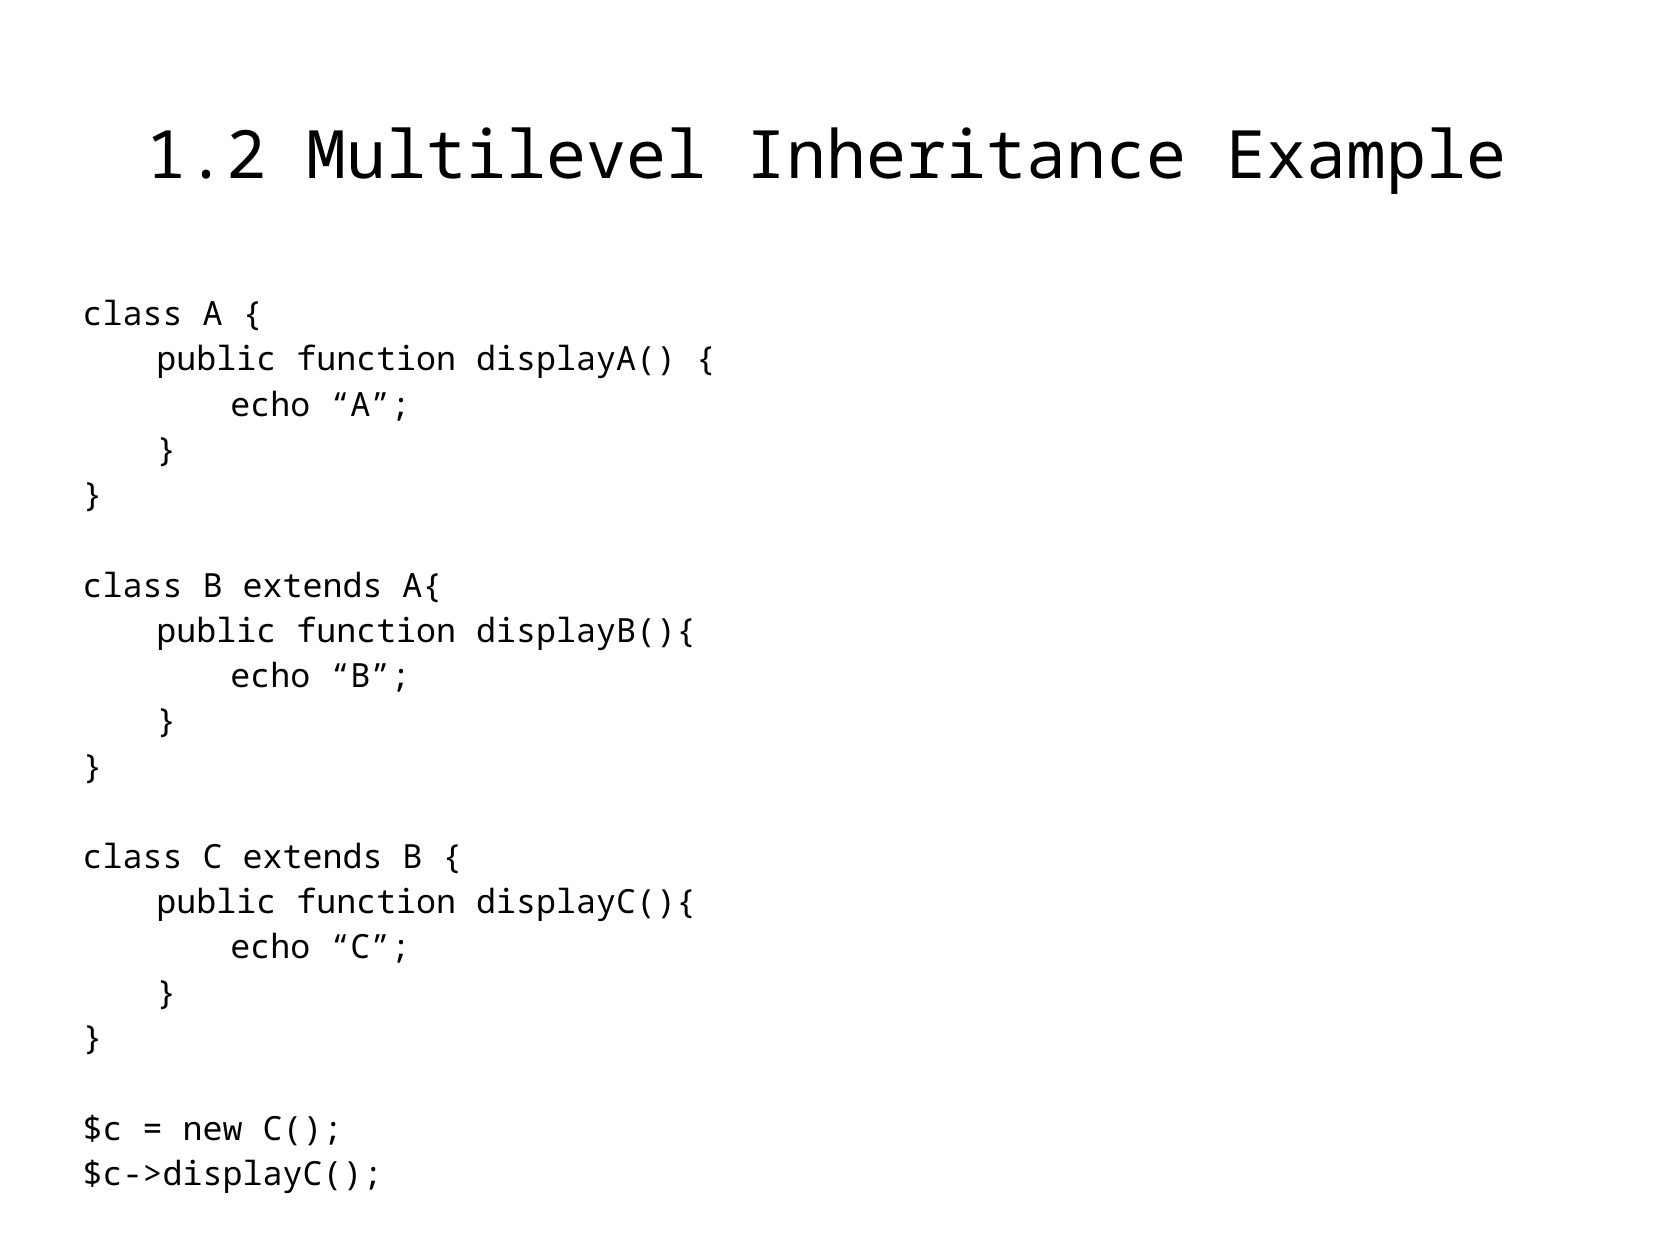

# 1.2 Multilevel Inheritance Example
class A {
	public function displayA() {
		echo “A”;
	}
}
class B extends A{
	public function displayB(){
		echo “B”;
	}
}
class C extends B {
	public function displayC(){
		echo “C”;
	}
}
$c = new C();
$c->displayC();